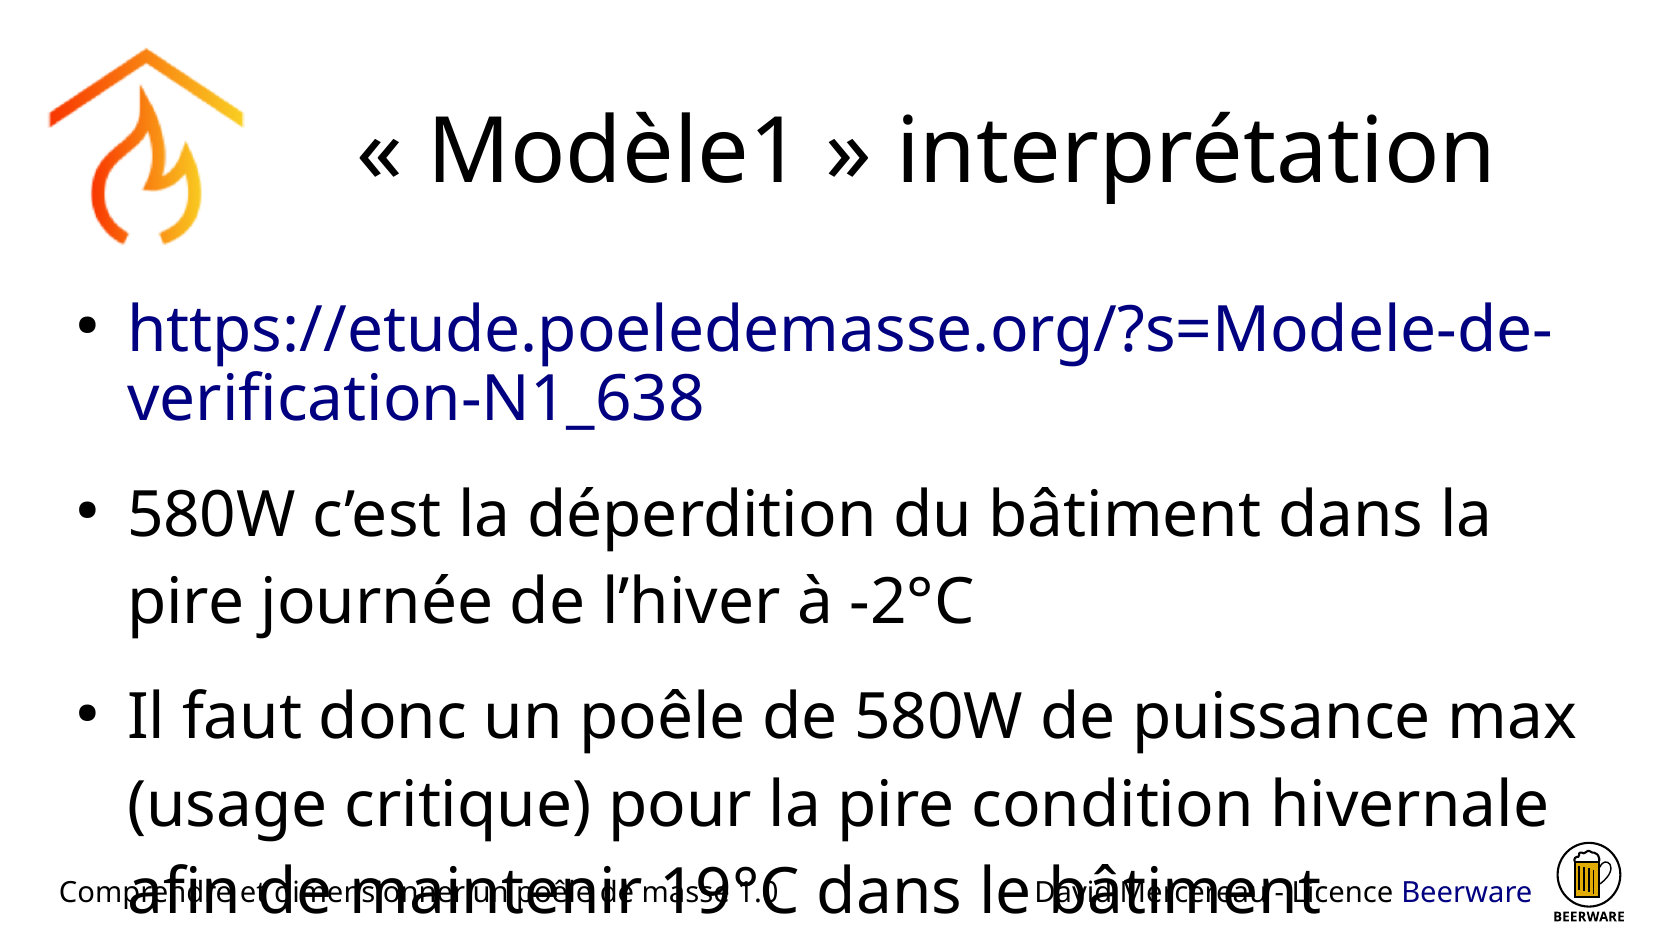

# « Modèle1 » interprétation
https://etude.poeledemasse.org/?s=Modele-de-verification-N1_638
580W c’est la déperdition du bâtiment dans la pire journée de l’hiver à -2°C
Il faut donc un poêle de 580W de puissance max (usage critique) pour la pire condition hivernale afin de maintenir 19°C dans le bâtiment
Comprendre et dimensionner un poêle de masse 1.0